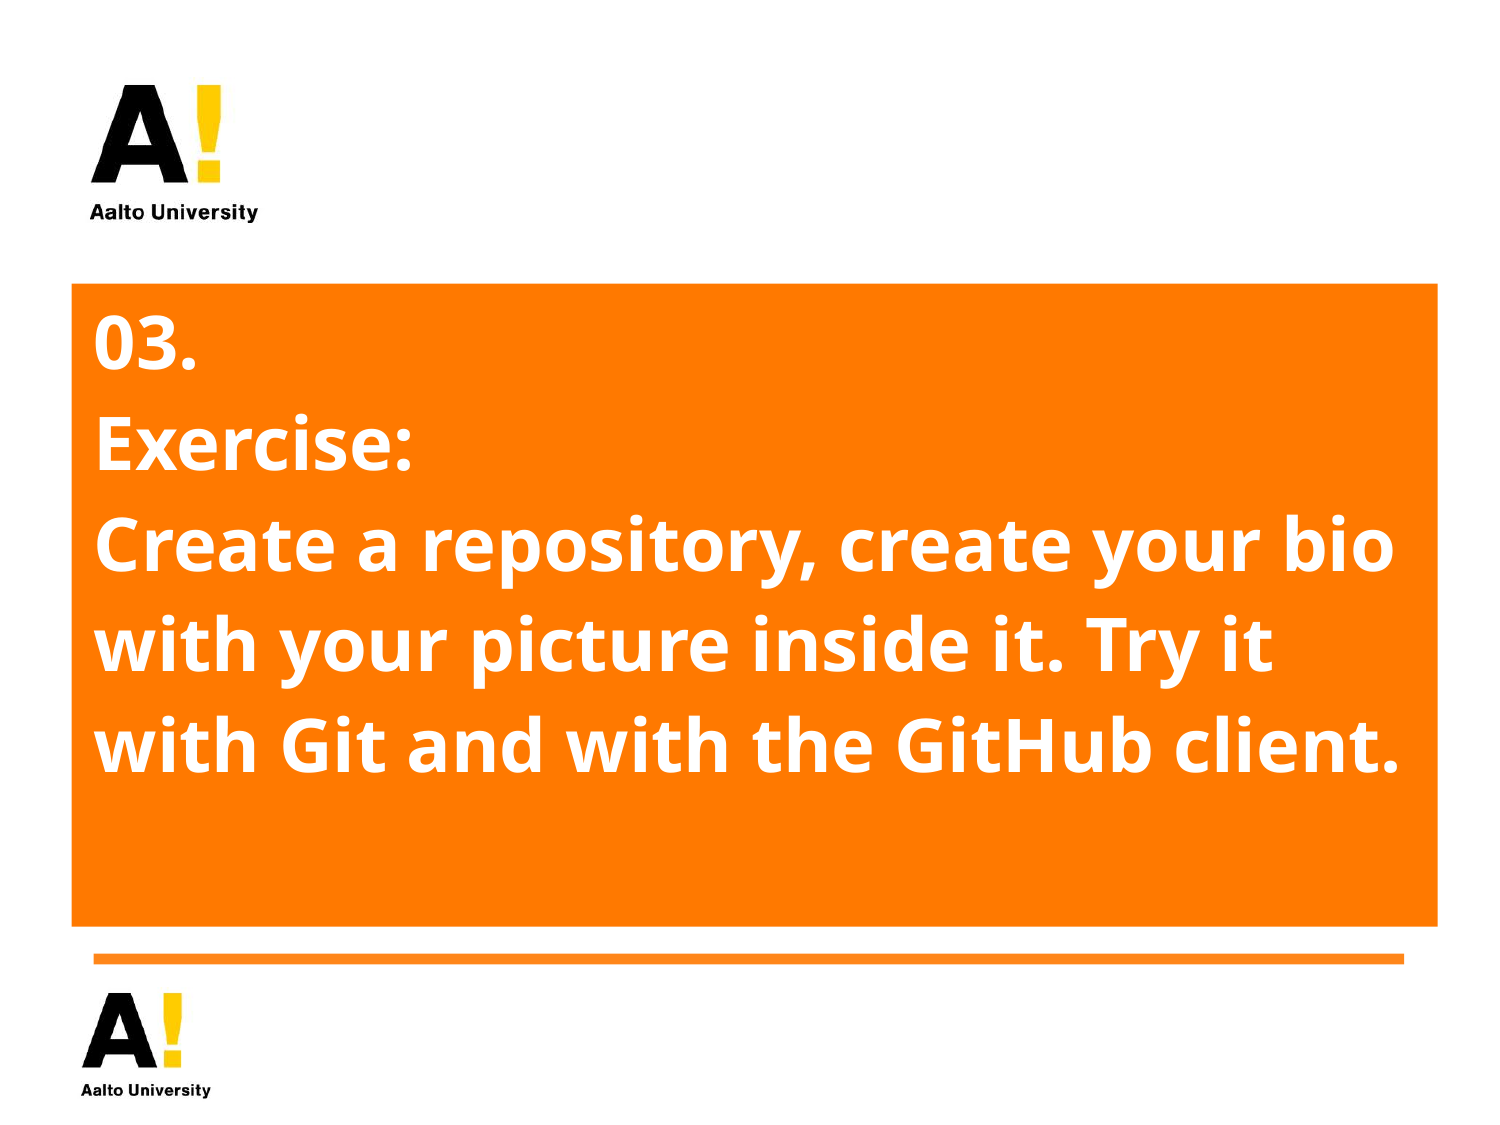

#
03.
Exercise:
Create a repository, create your bio with your picture inside it. Try it with Git and with the GitHub client.